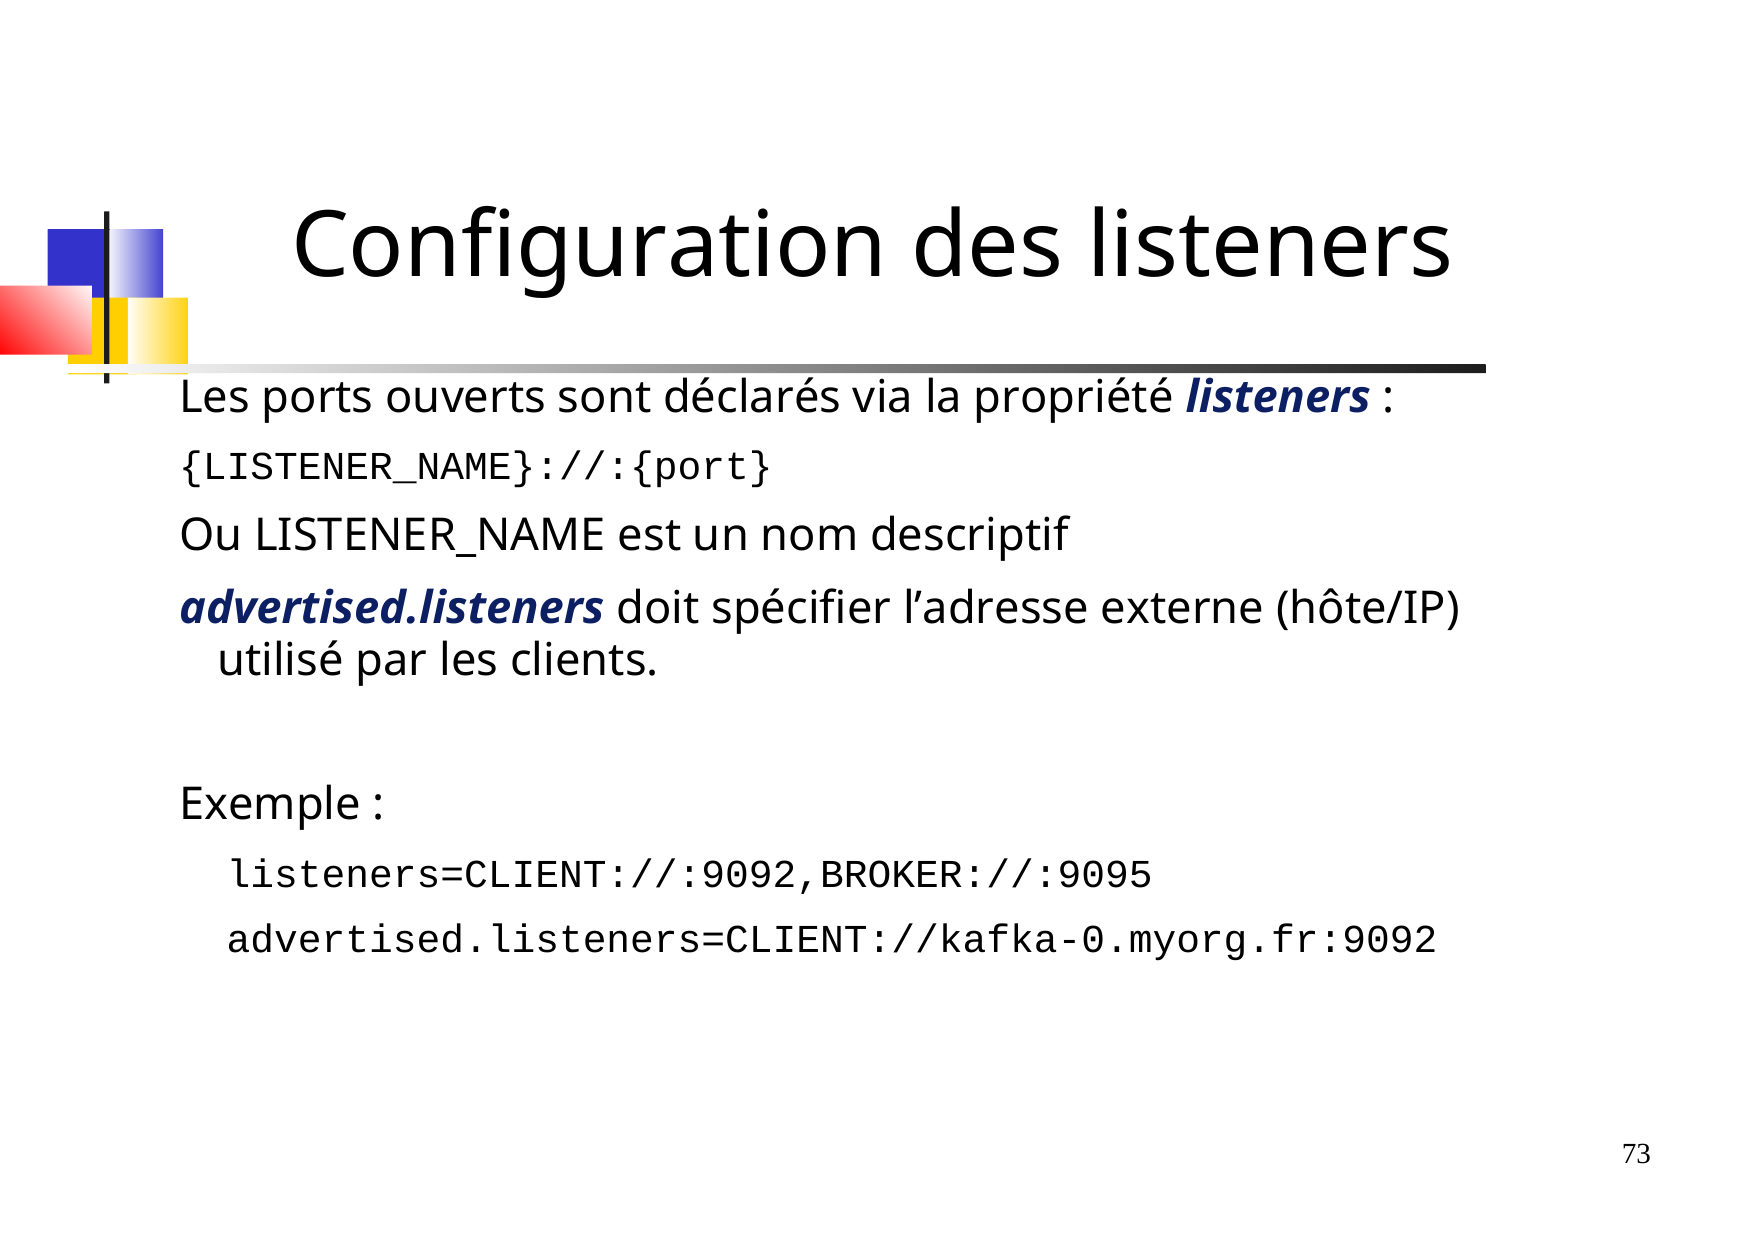

# Configuration des listeners
Les ports ouverts sont déclarés via la propriété listeners :
{LISTENER_NAME}://:{port}
Ou LISTENER_NAME est un nom descriptif
advertised.listeners doit spécifier l’adresse externe (hôte/IP) utilisé par les clients.
Exemple :
 listeners=CLIENT://:9092,BROKER://:9095
 advertised.listeners=CLIENT://kafka-0.myorg.fr:9092